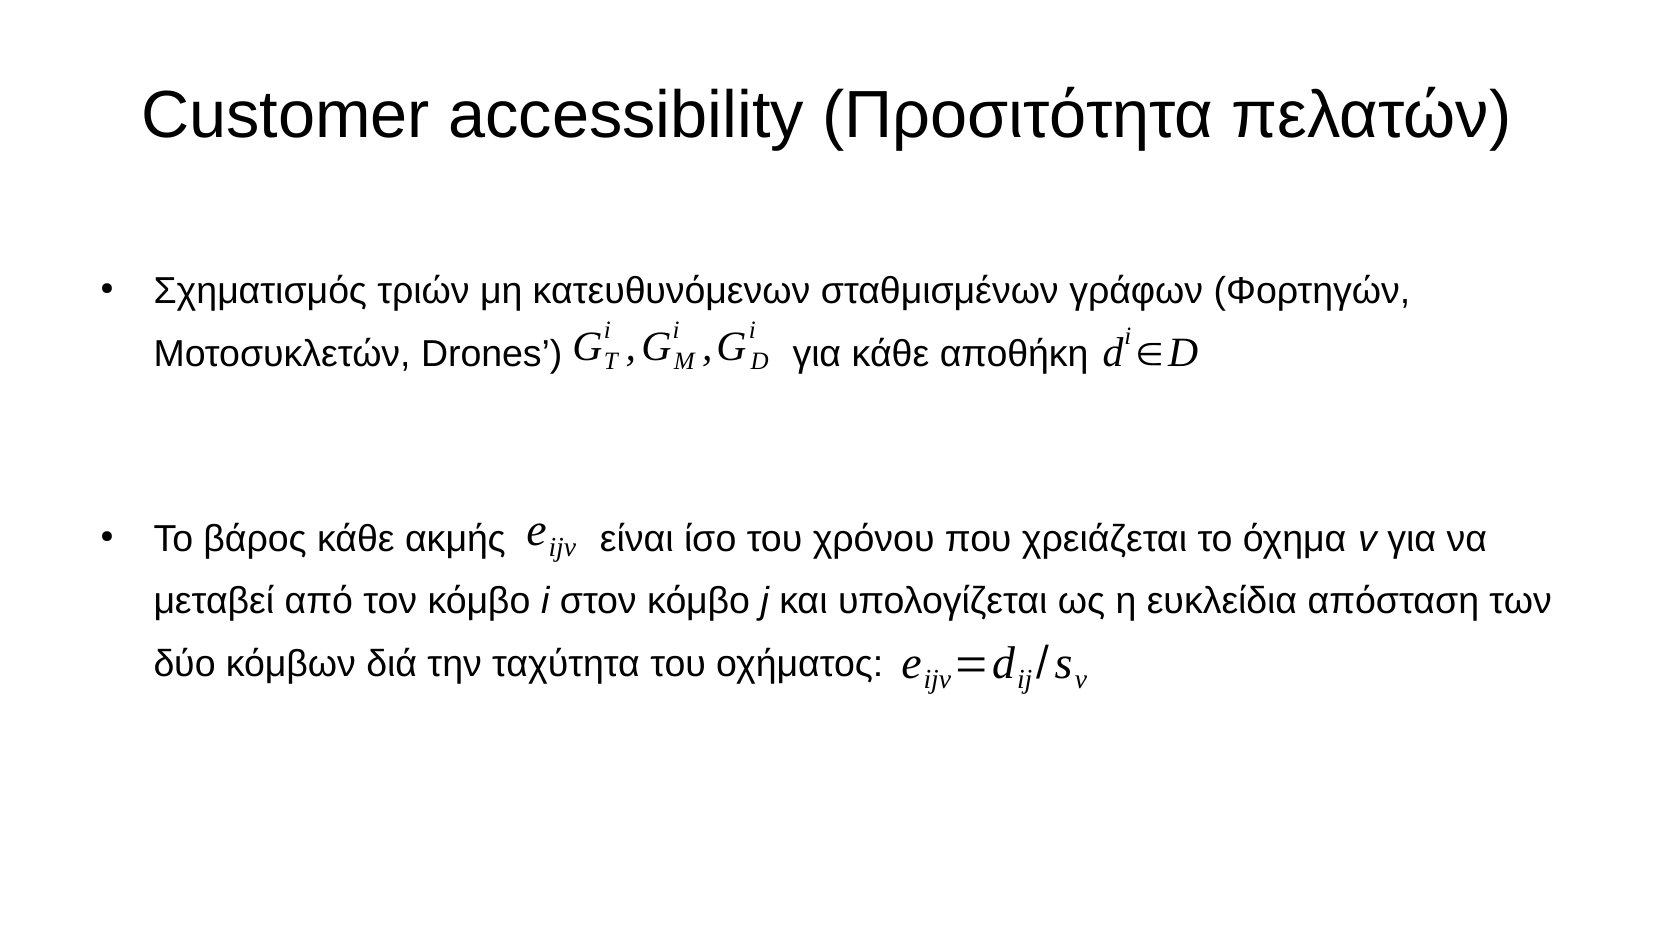

# Customer accessibility (Προσιτότητα πελατών)
Σχηματισμός τριών μη κατευθυνόμενων σταθμισμένων γράφων (Φορτηγών, Μοτοσυκλετών, Drones’) για κάθε αποθήκη
Το βάρος κάθε ακμής είναι ίσο του χρόνου που χρειάζεται το όχημα v για να μεταβεί από τον κόμβο i στον κόμβο j και υπολογίζεται ως η ευκλείδια απόσταση των δύο κόμβων διά την ταχύτητα του οχήματος: